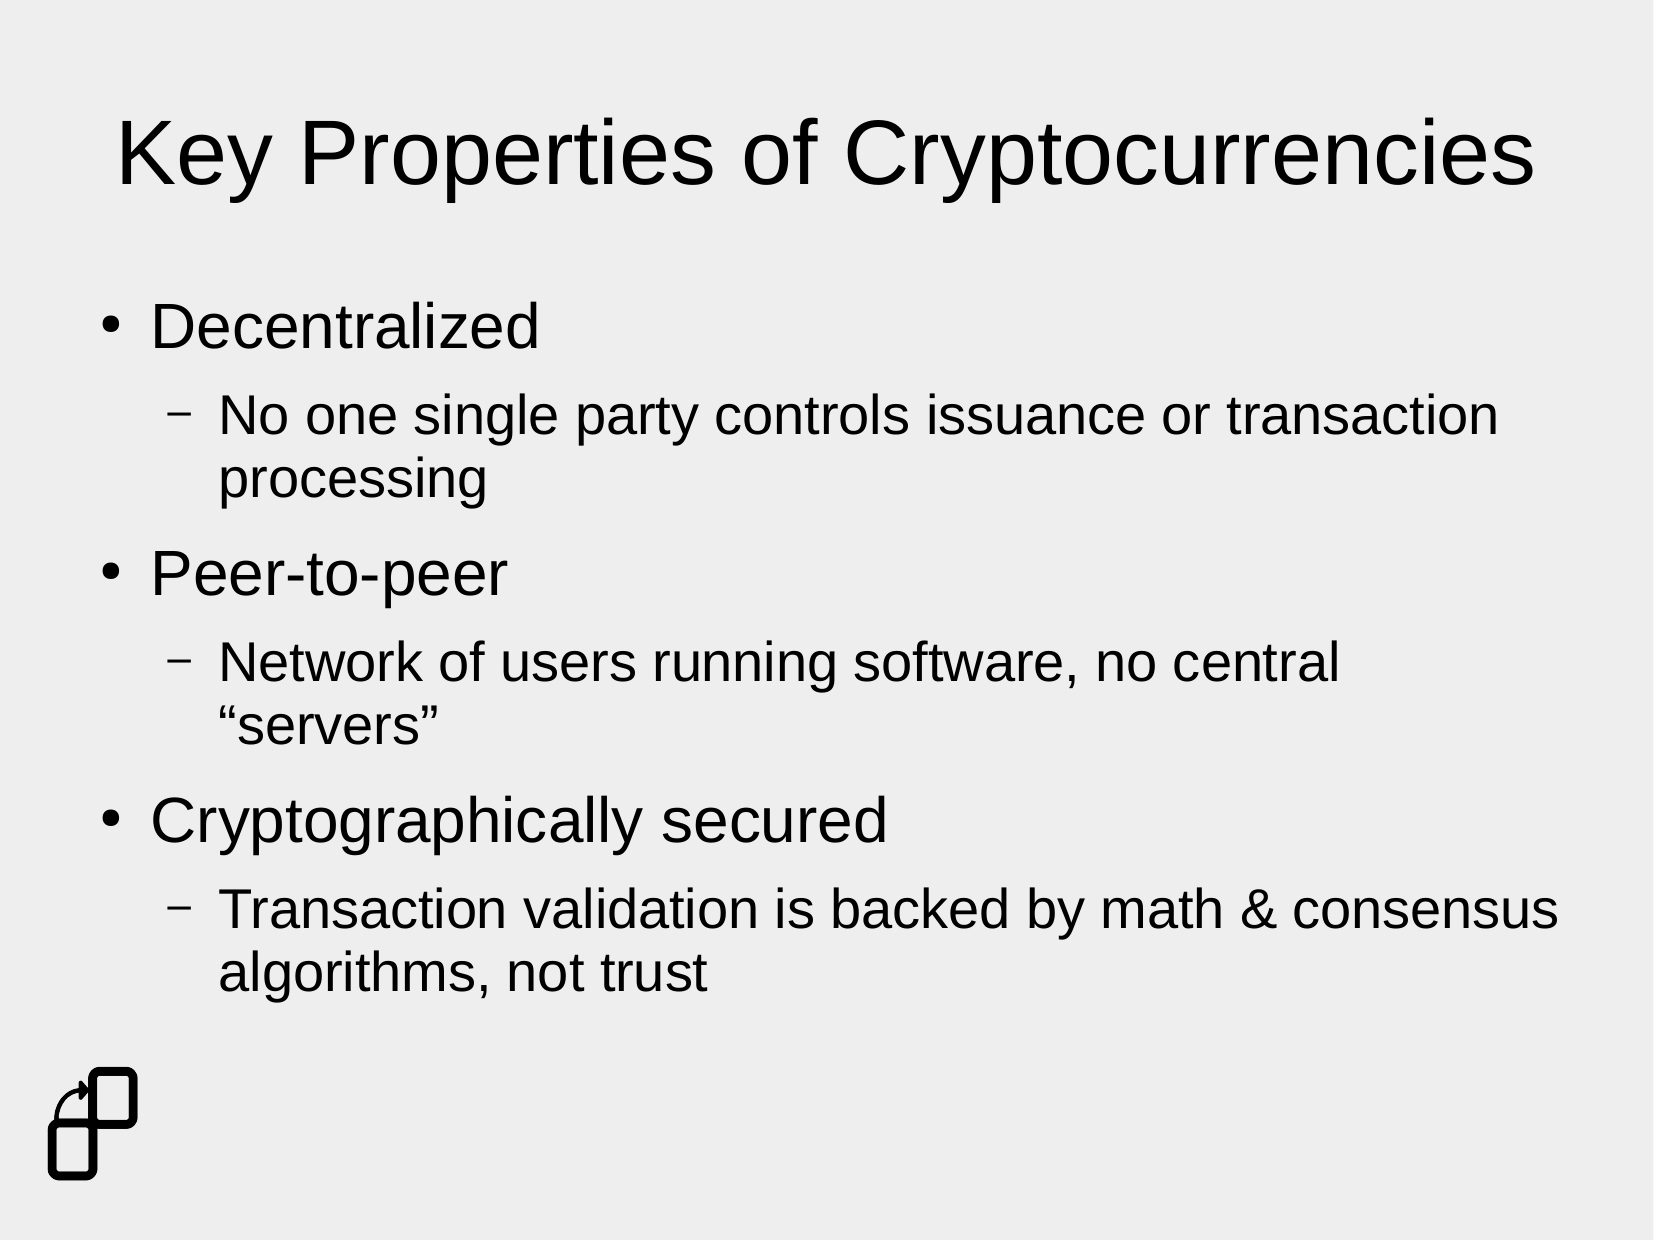

# Key Properties of Cryptocurrencies
Decentralized
No one single party controls issuance or transaction processing
Peer-to-peer
Network of users running software, no central “servers”
Cryptographically secured
Transaction validation is backed by math & consensus algorithms, not trust